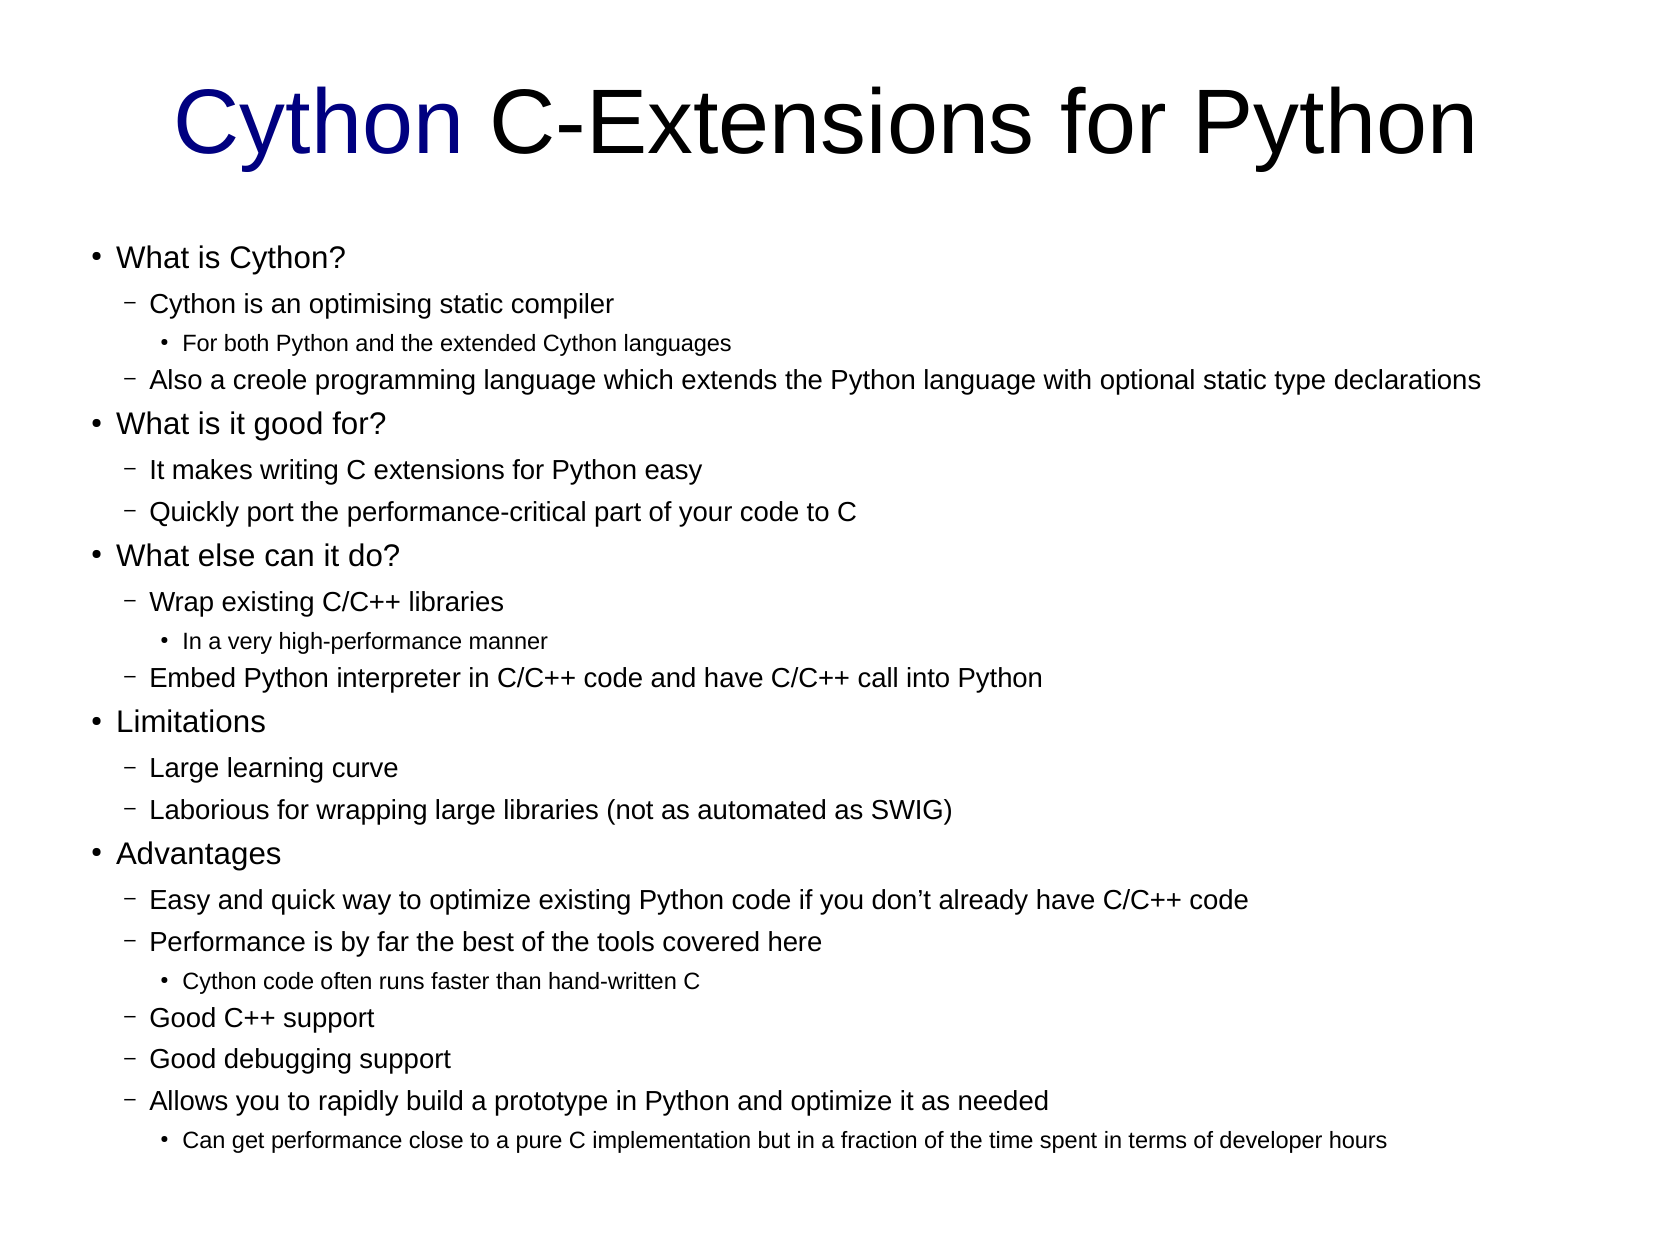

# Cython C-Extensions for Python
What is Cython?
Cython is an optimising static compiler
For both Python and the extended Cython languages
Also a creole programming language which extends the Python language with optional static type declarations
What is it good for?
It makes writing C extensions for Python easy
Quickly port the performance-critical part of your code to C
What else can it do?
Wrap existing C/C++ libraries
In a very high-performance manner
Embed Python interpreter in C/C++ code and have C/C++ call into Python
Limitations
Large learning curve
Laborious for wrapping large libraries (not as automated as SWIG)
Advantages
Easy and quick way to optimize existing Python code if you don’t already have C/C++ code
Performance is by far the best of the tools covered here
Cython code often runs faster than hand-written C
Good C++ support
Good debugging support
Allows you to rapidly build a prototype in Python and optimize it as needed
Can get performance close to a pure C implementation but in a fraction of the time spent in terms of developer hours